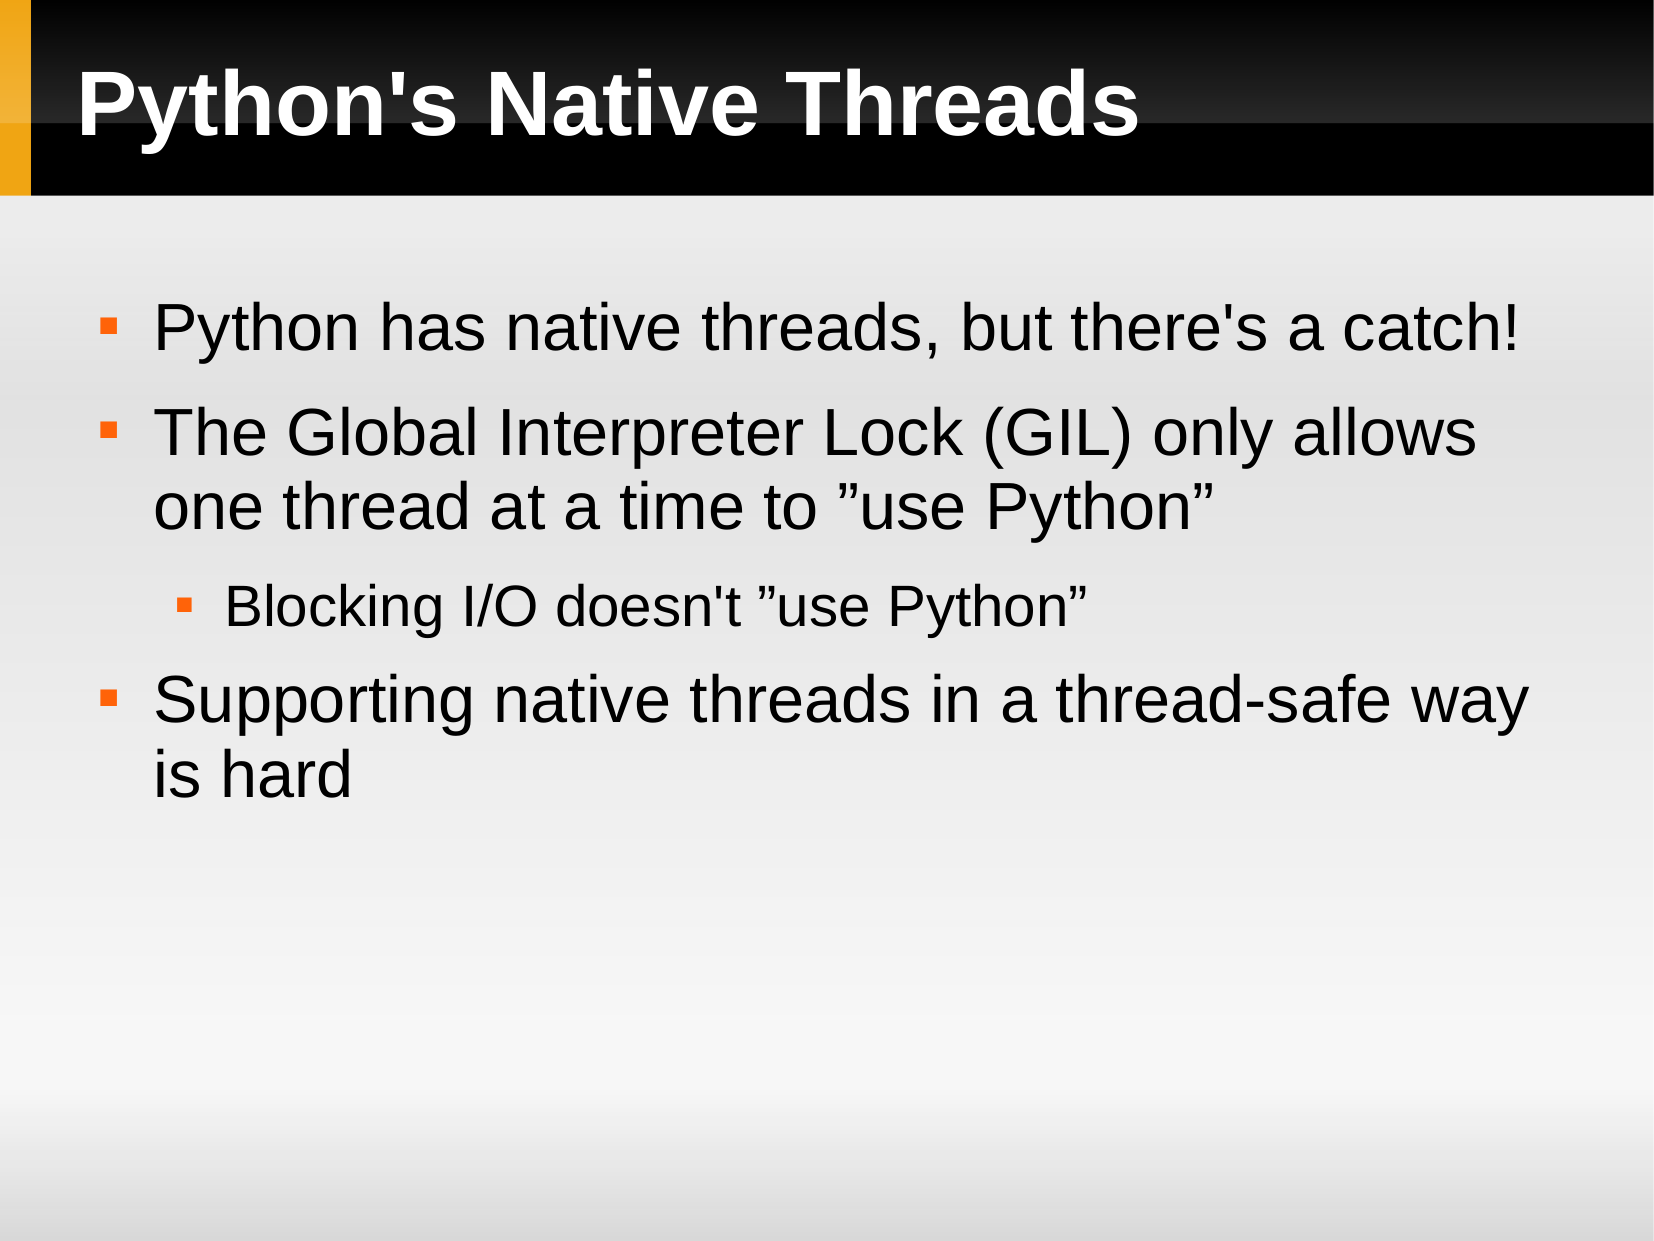

# Python's Native Threads
Python has native threads, but there's a catch!
The Global Interpreter Lock (GIL) only allows one thread at a time to ”use Python”
Blocking I/O doesn't ”use Python”
Supporting native threads in a thread-safe way is hard